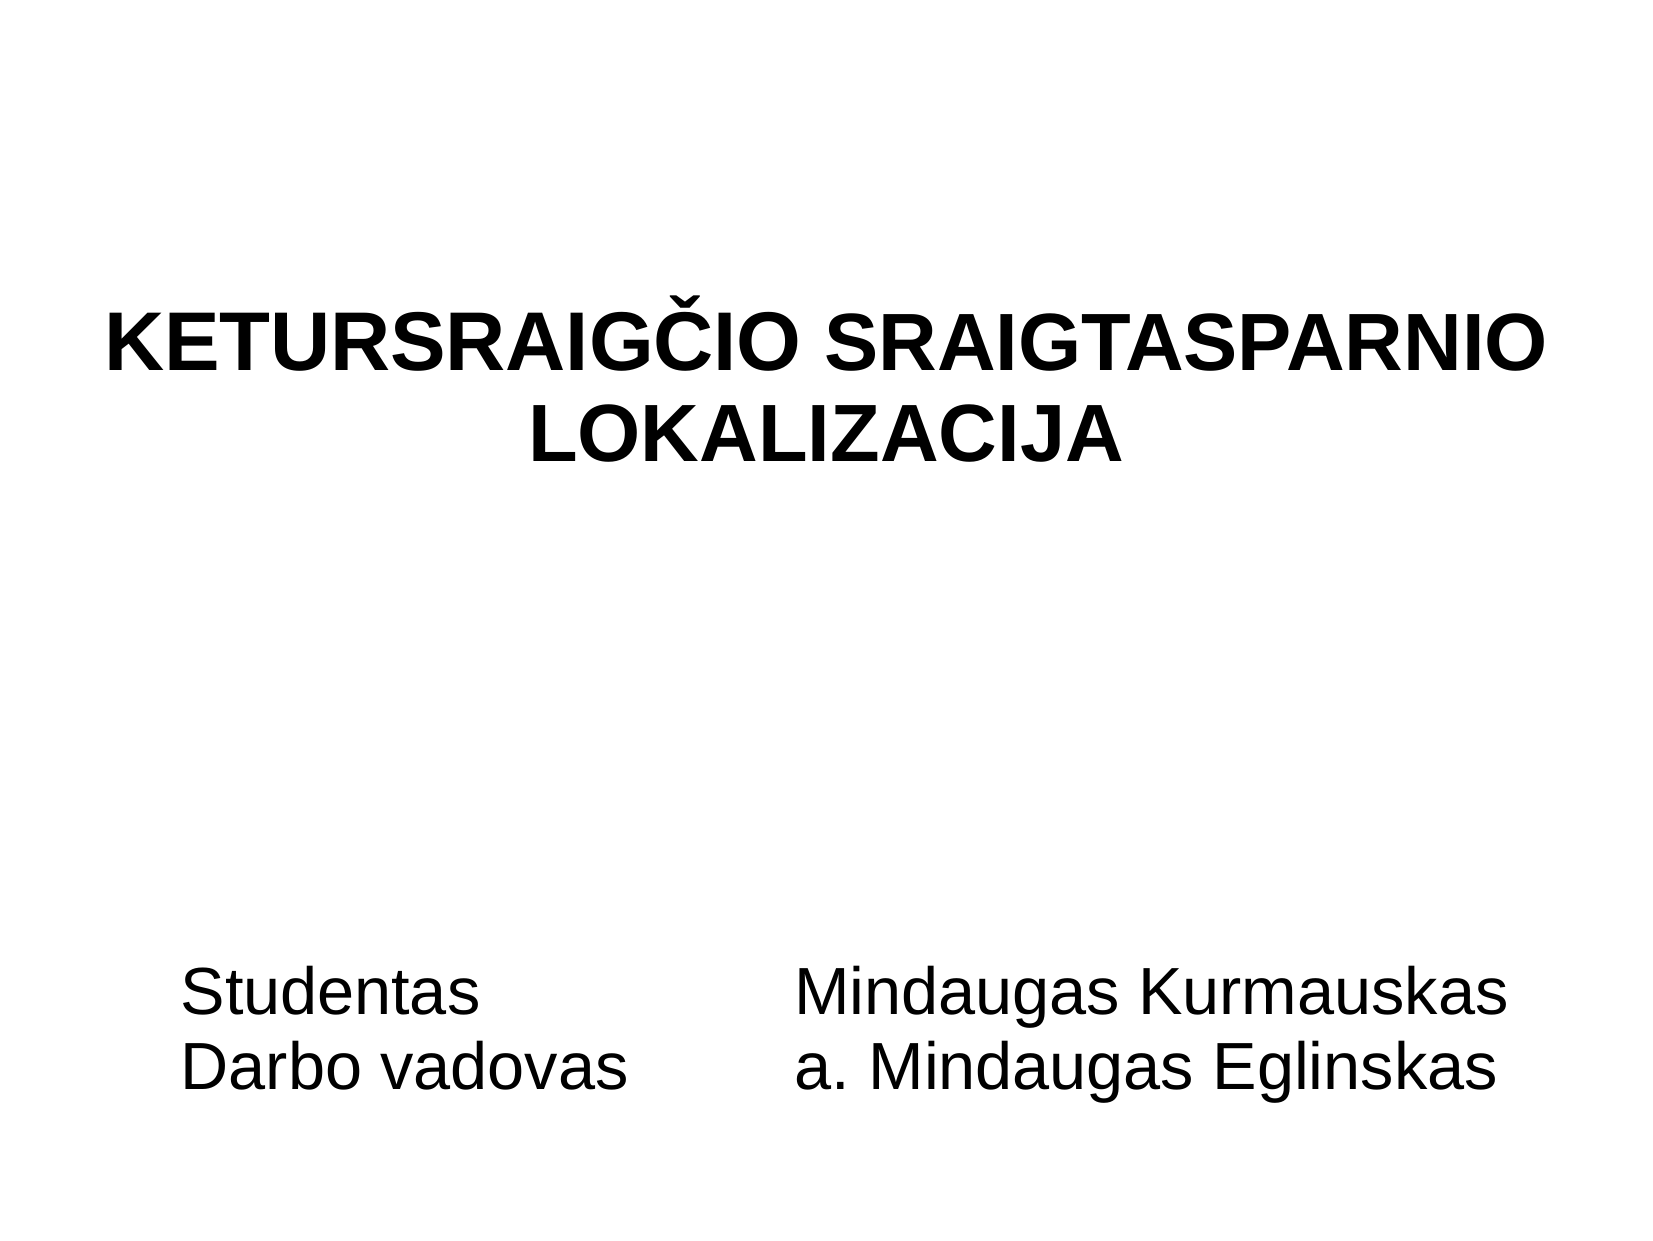

# KETURSRAIGČIO SRAIGTASPARNIO LOKALIZACIJA
Studentas Mindaugas Kurmauskas
Darbo vadovas a. Mindaugas Eglinskas